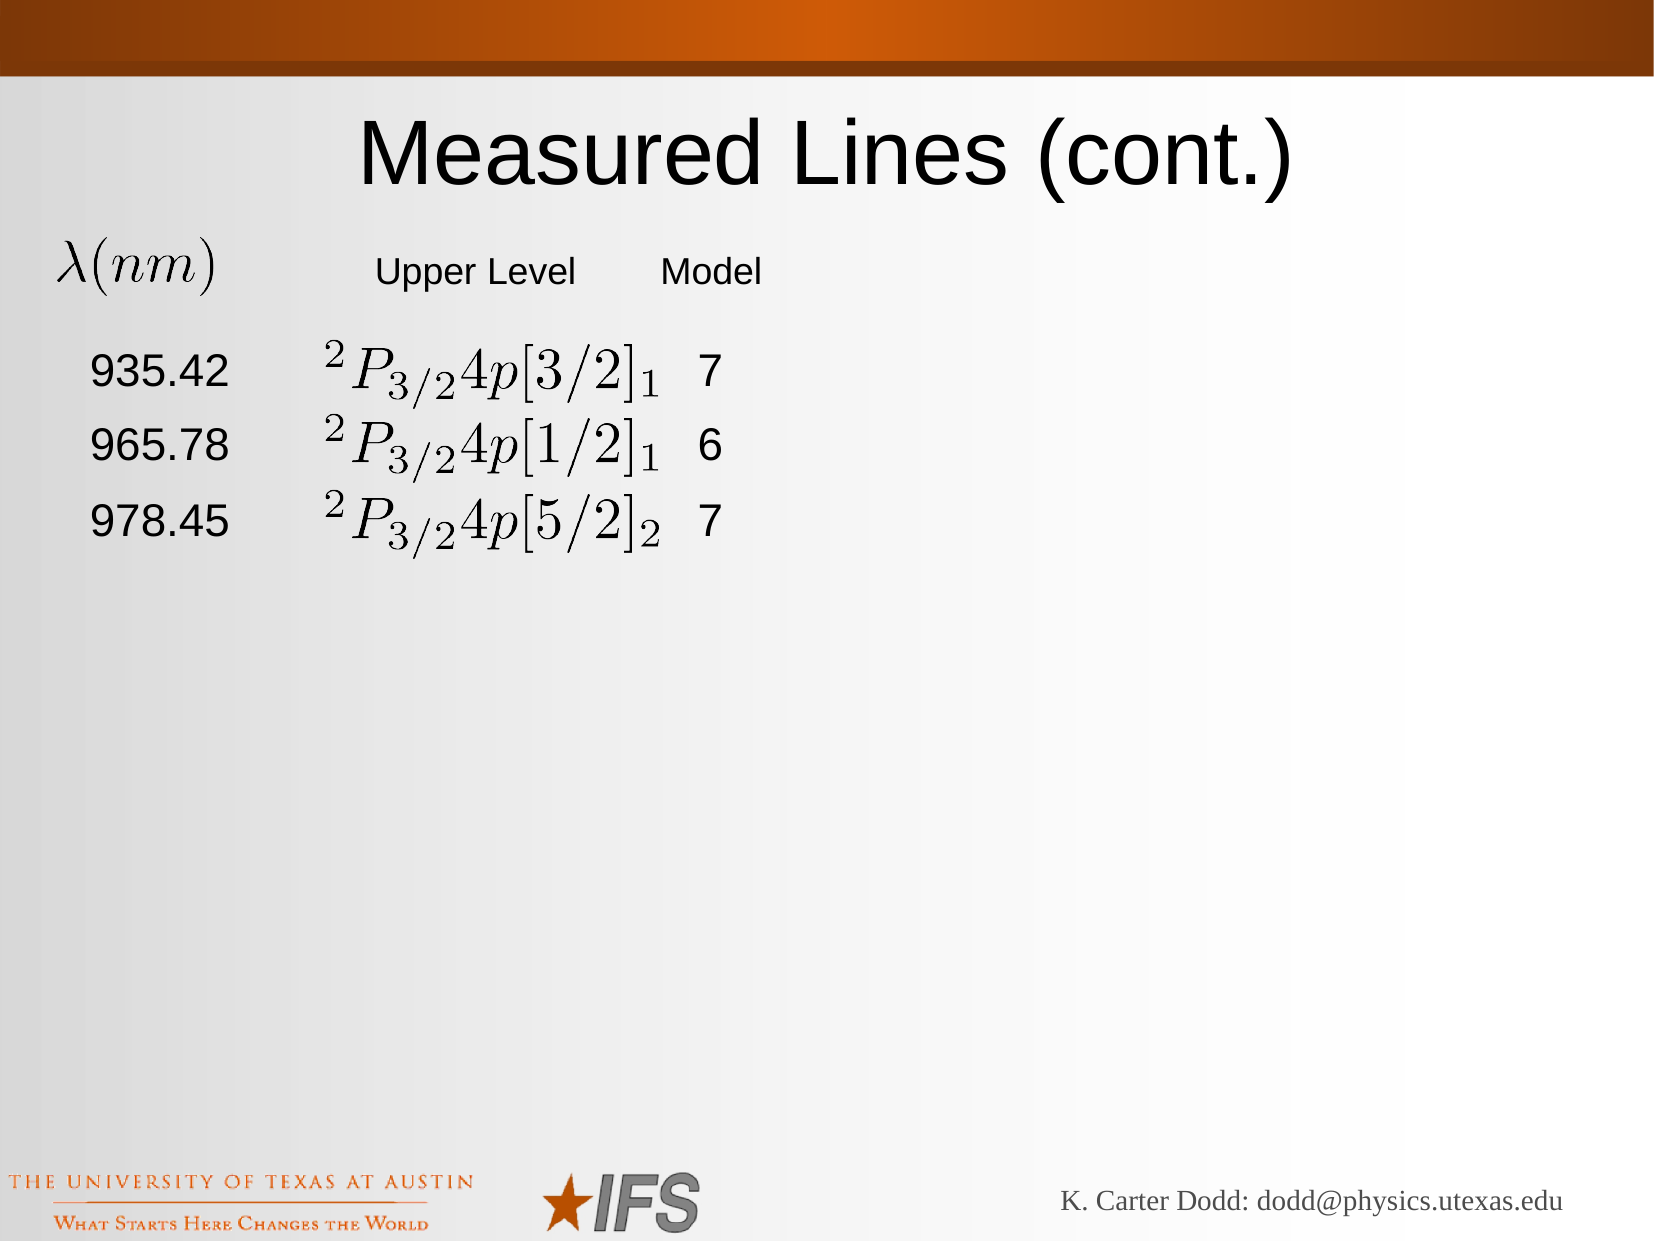

# Measured Lines (cont.)
Upper Level
Model
935.42
7
965.78
6
978.45
7